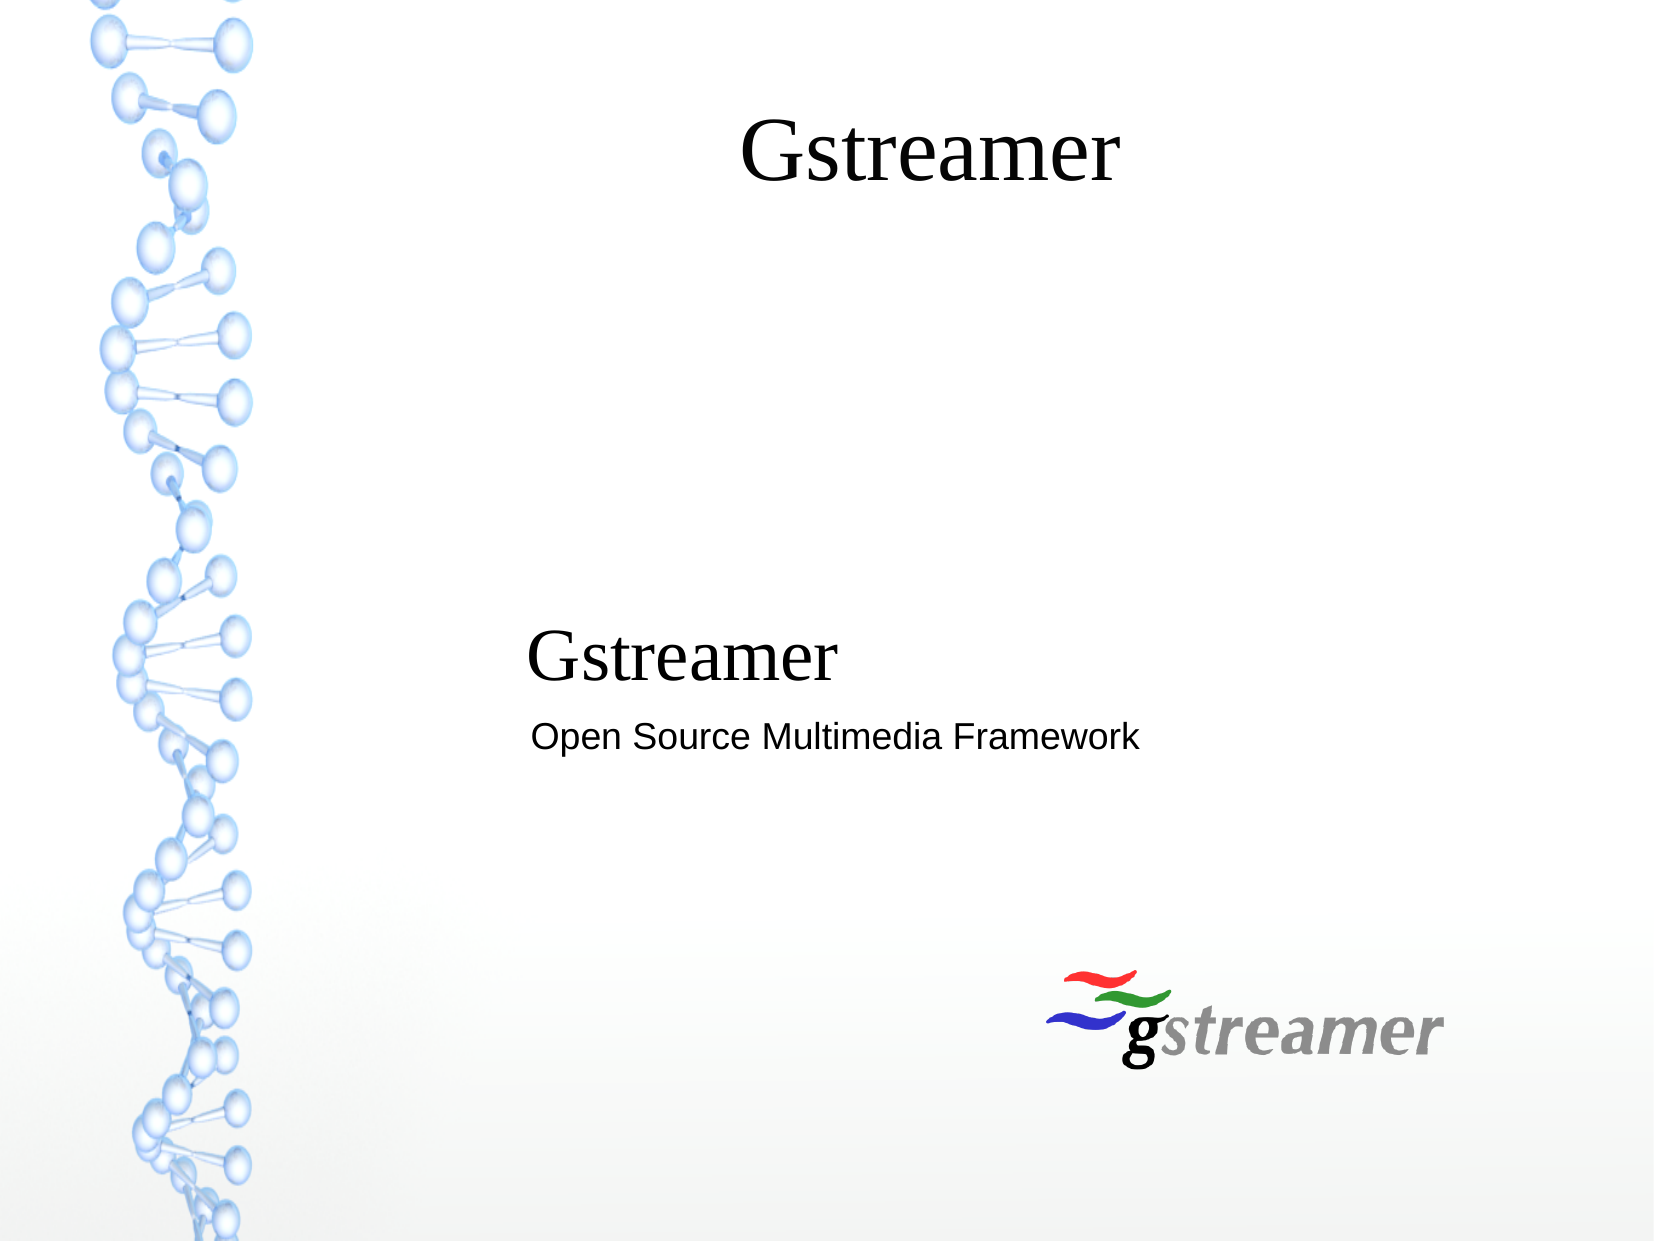

# Gstreamer
Gstreamer
Open Source Multimedia Framework